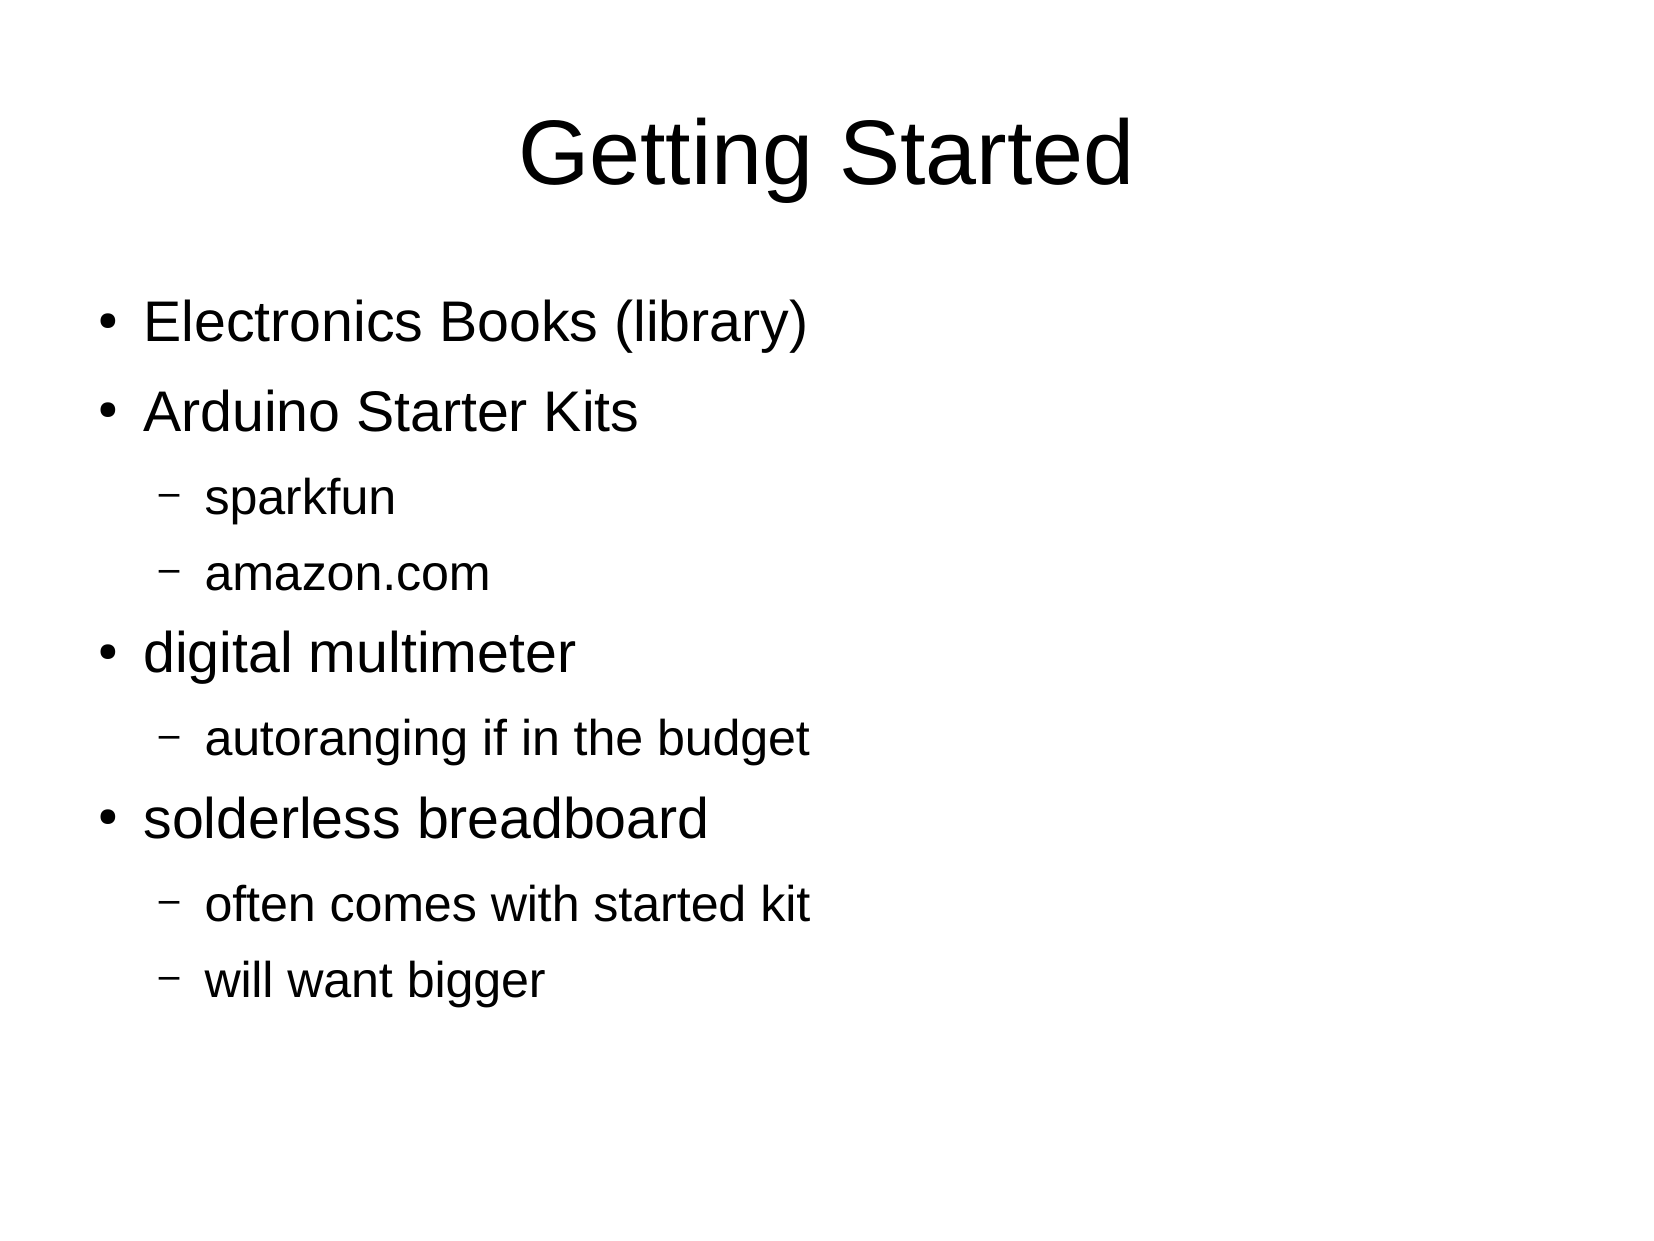

# Getting Started
Electronics Books (library)
Arduino Starter Kits
sparkfun
amazon.com
digital multimeter
autoranging if in the budget
solderless breadboard
often comes with started kit
will want bigger